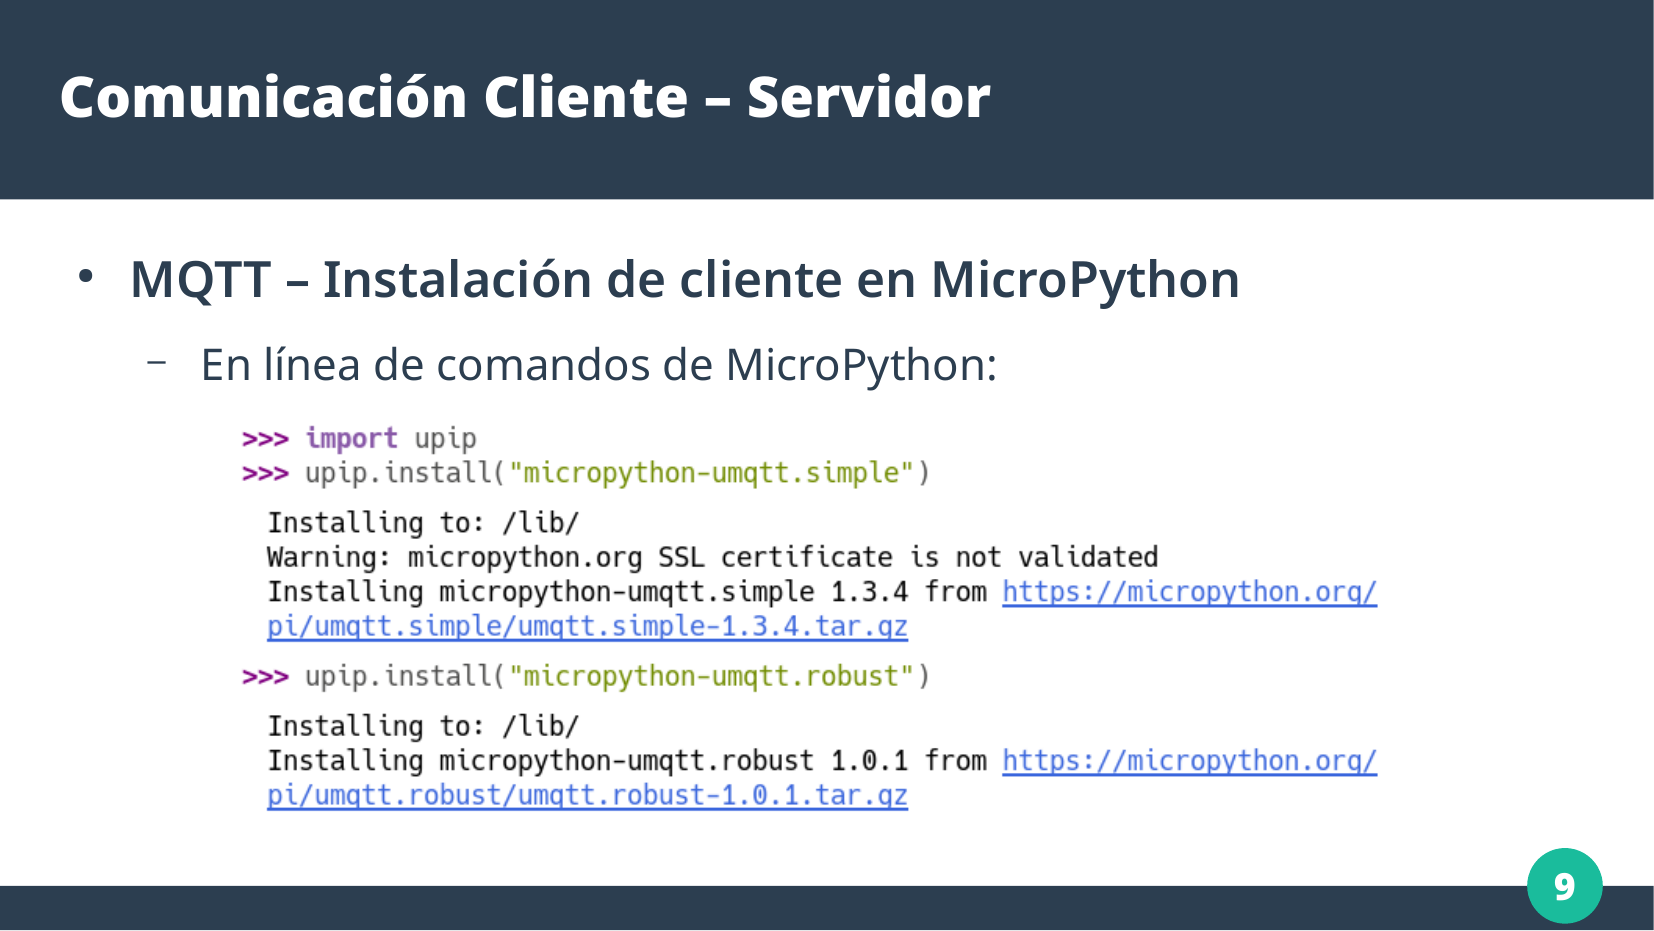

# Comunicación Cliente – Servidor
MQTT – Instalación de cliente en MicroPython
En línea de comandos de MicroPython: